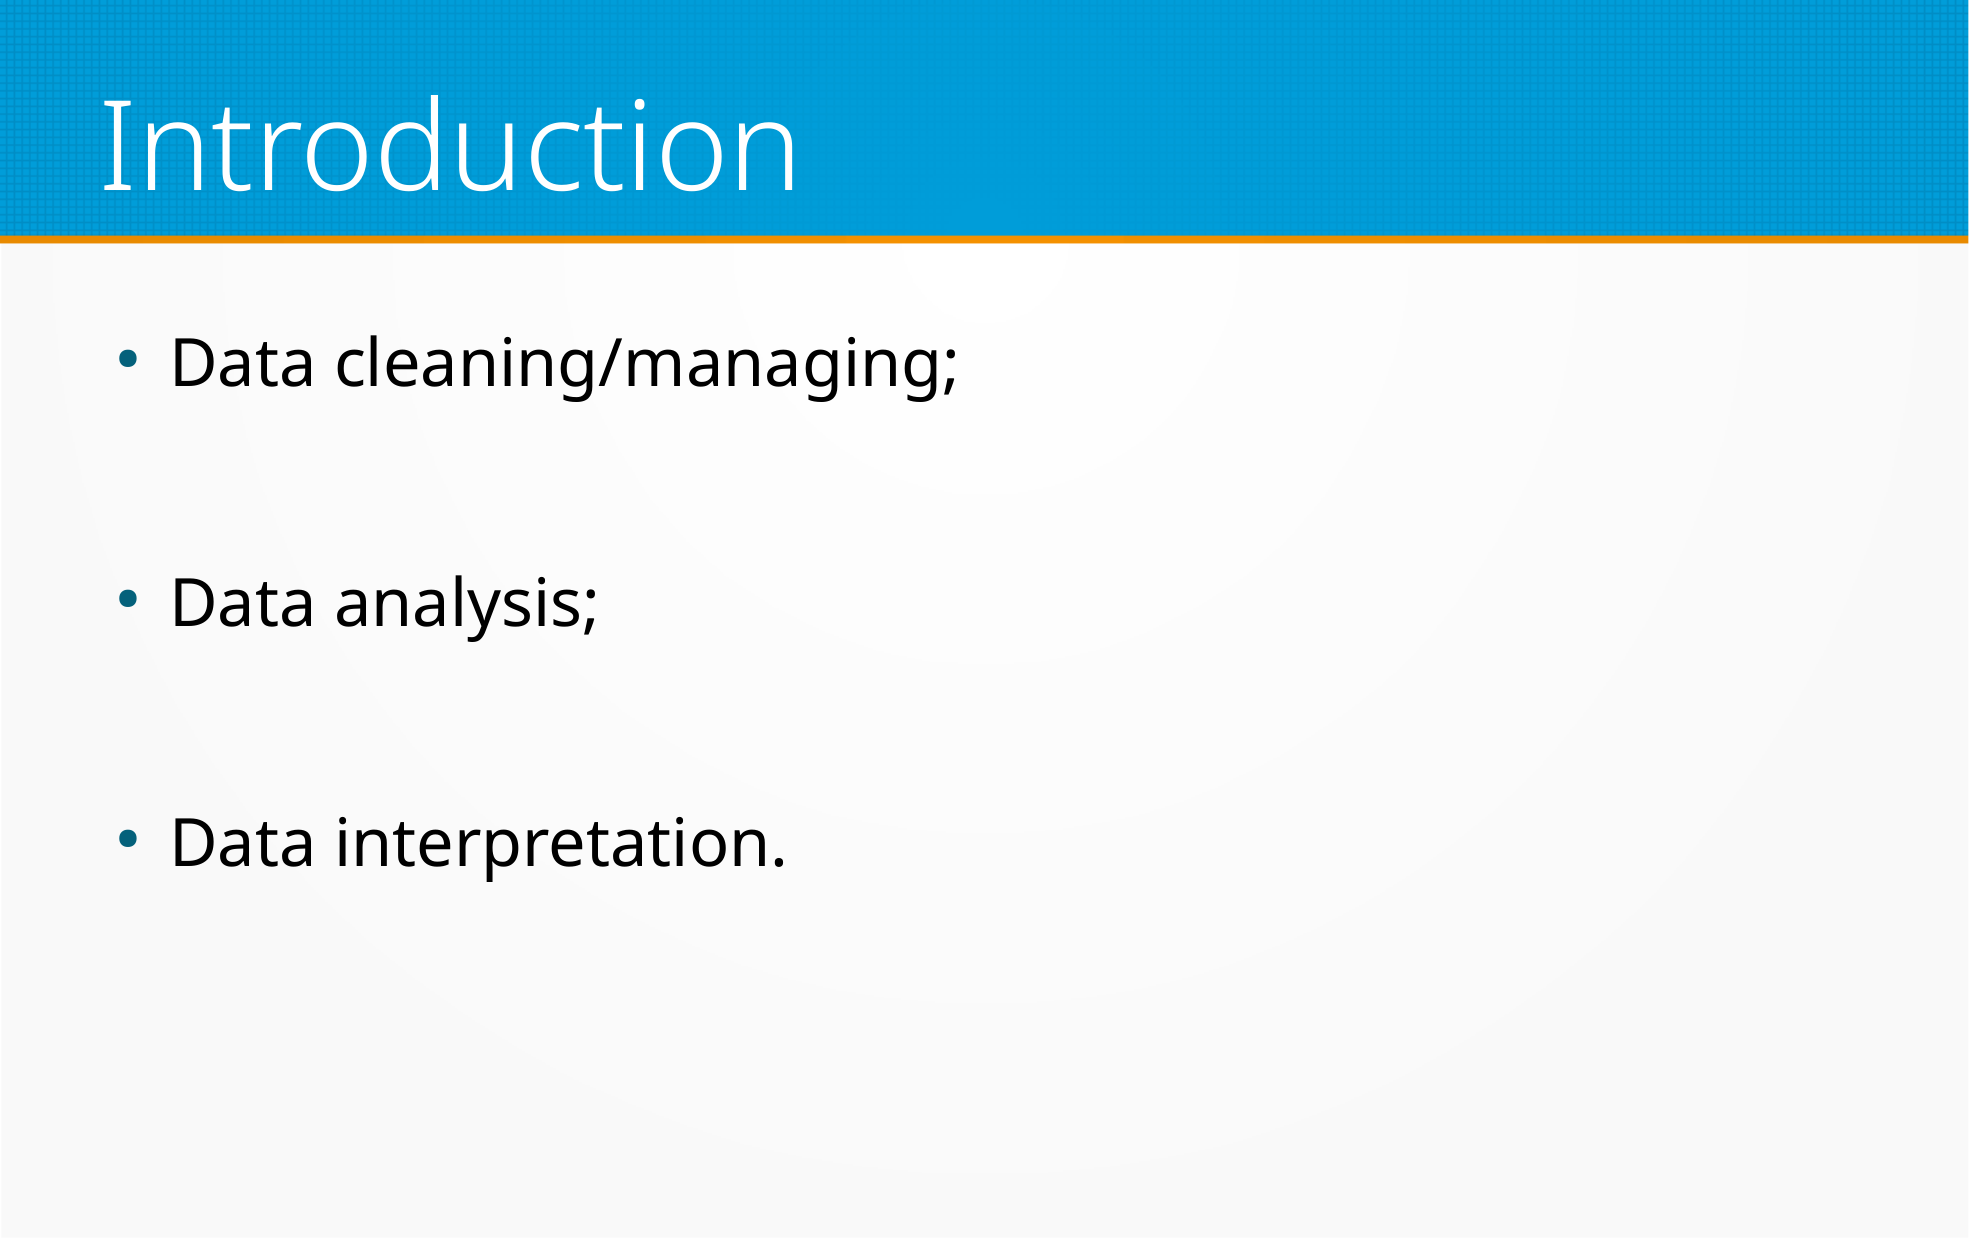

# Introduction
Data cleaning/managing;
Data analysis;
Data interpretation.